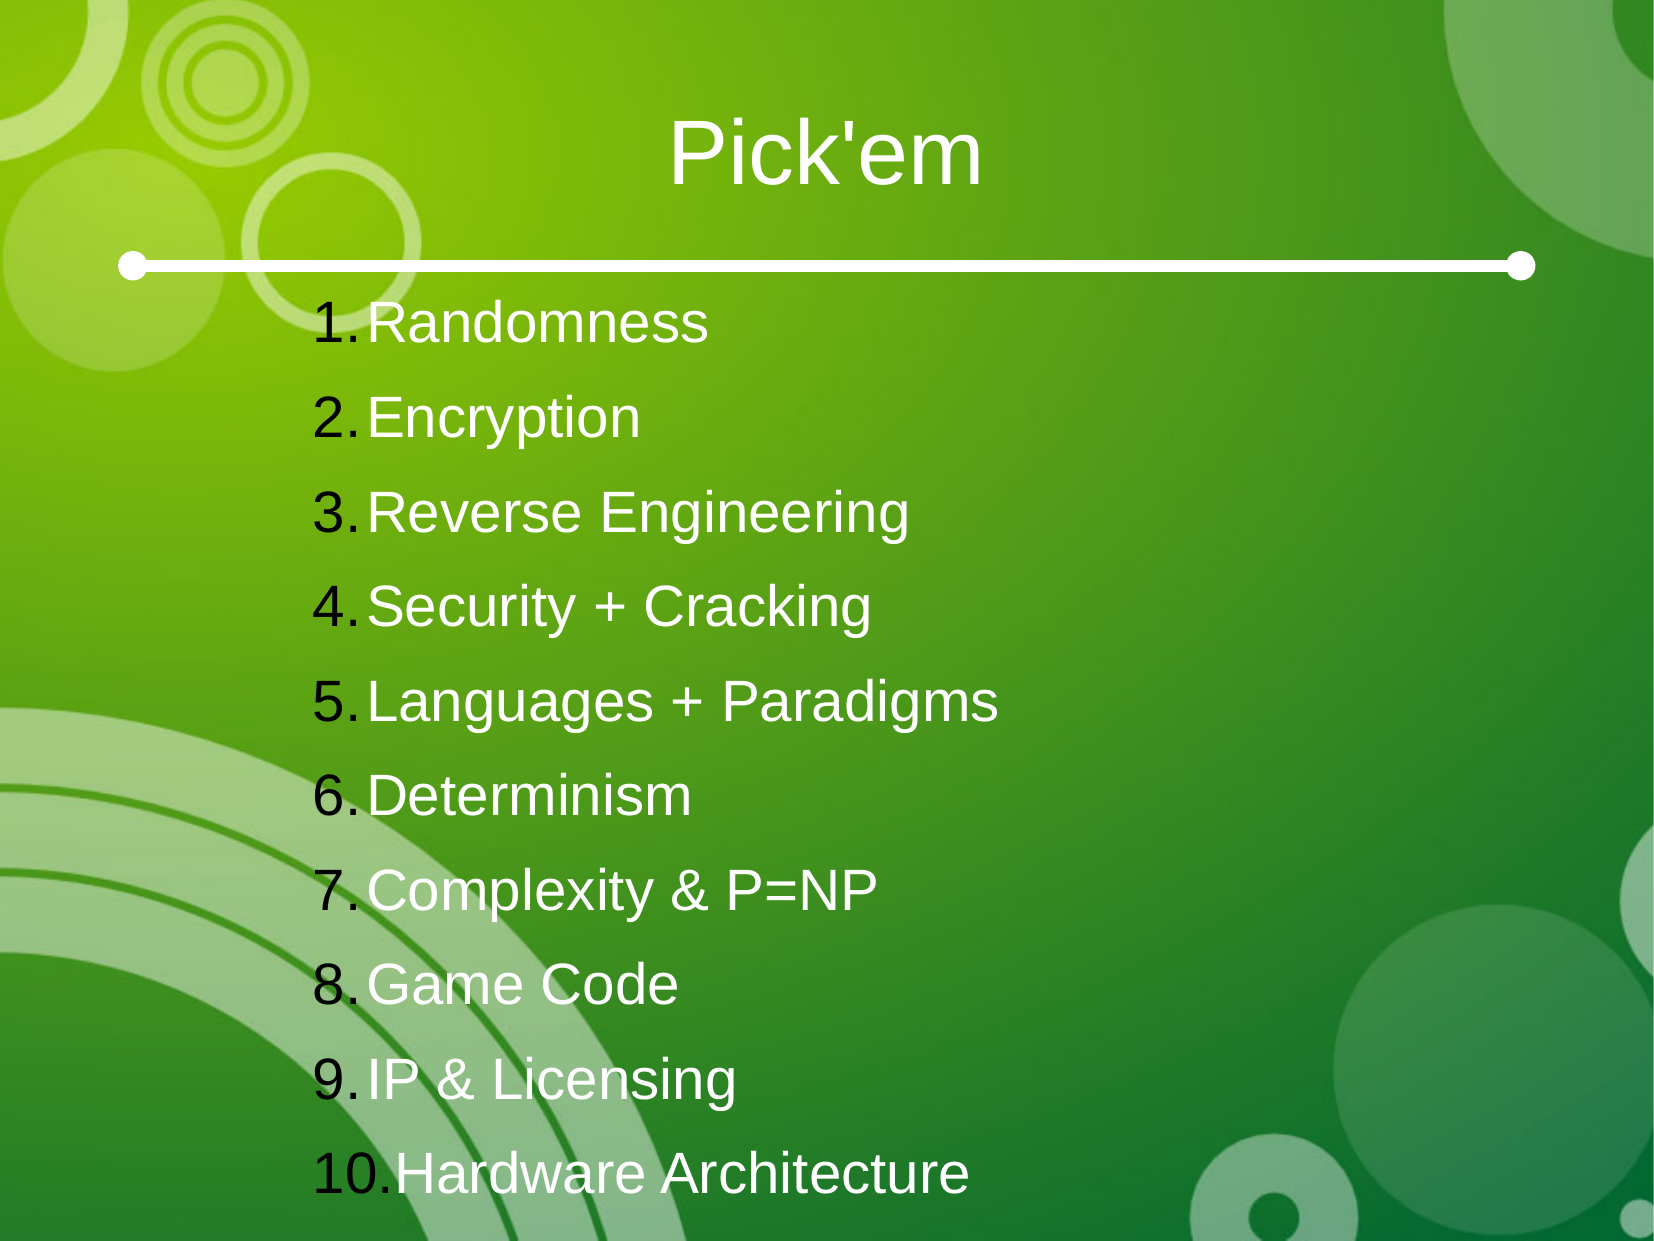

# Pick'em
Randomness
Encryption
Reverse Engineering
Security + Cracking
Languages + Paradigms
Determinism
Complexity & P=NP
Game Code
IP & Licensing
Hardware Architecture